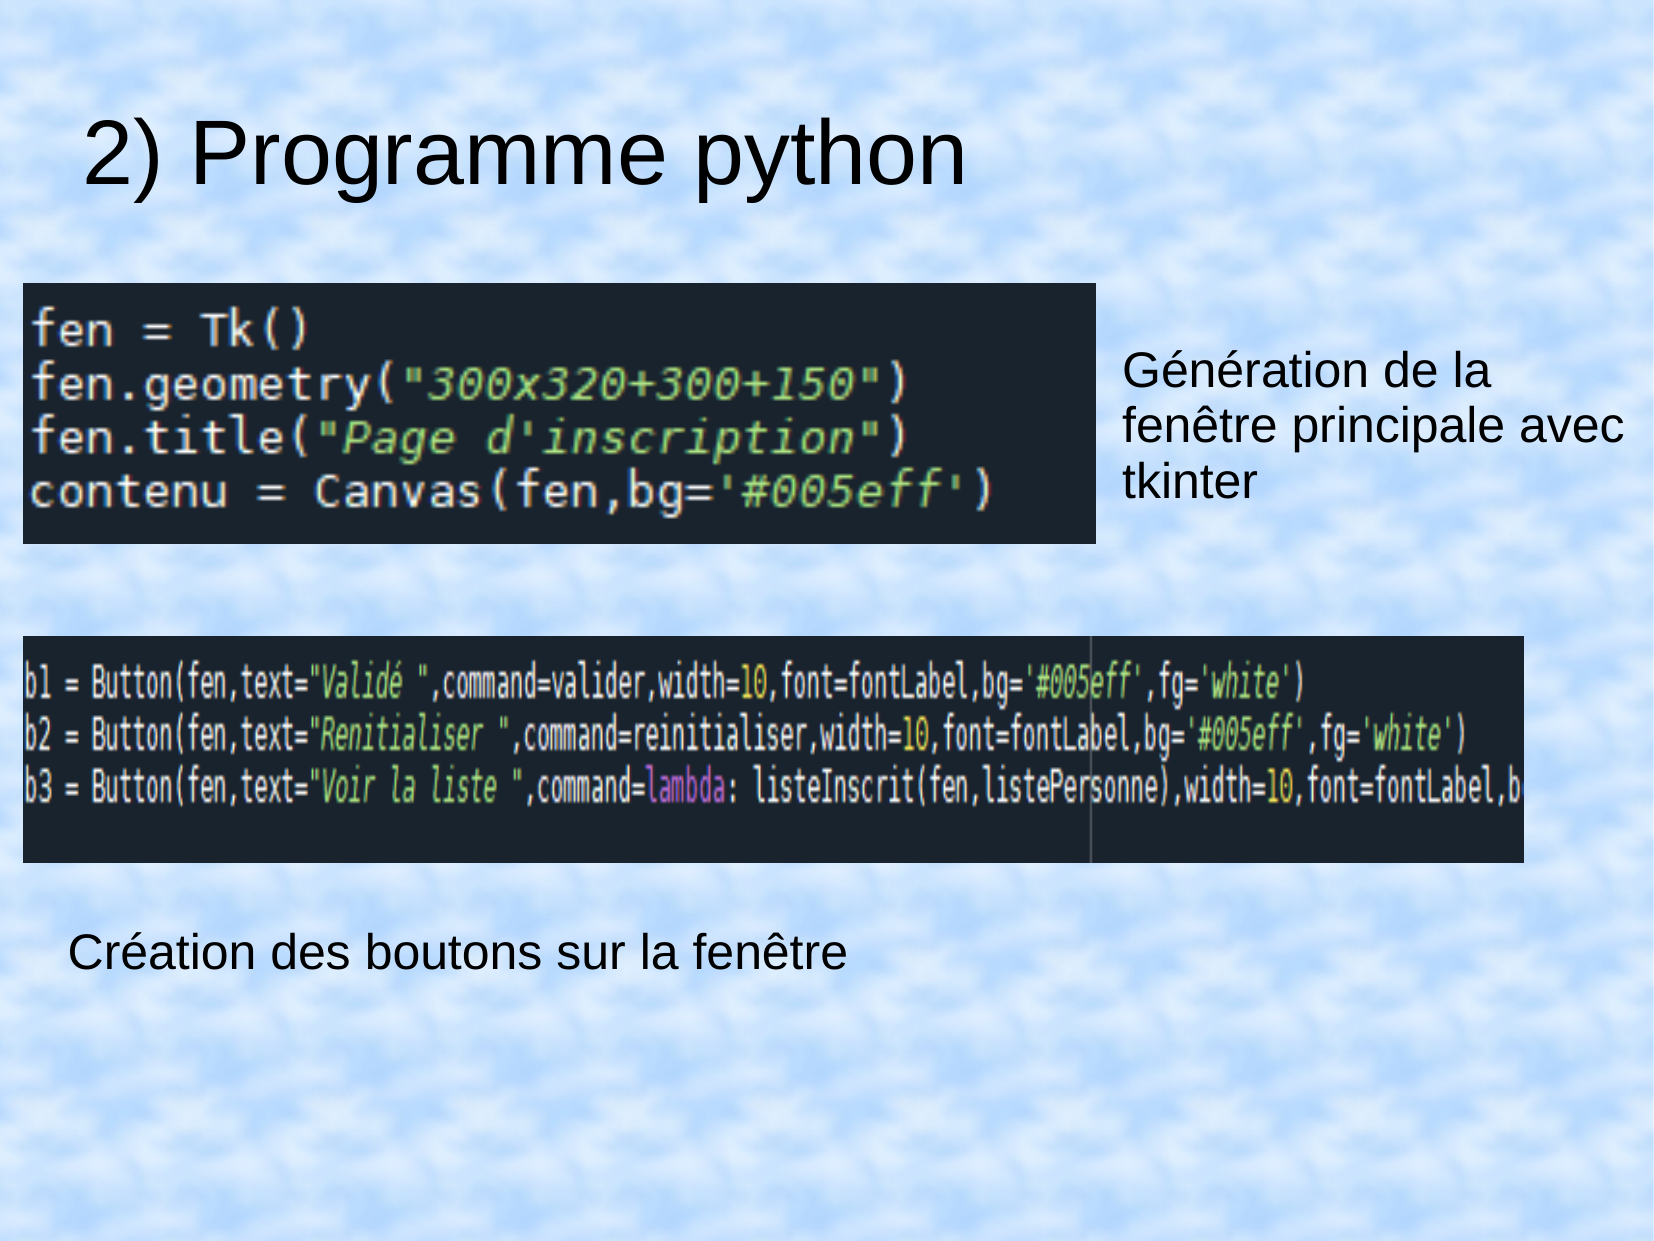

# 2) Programme python
Génération de la fenêtre principale avec tkinter
Création des boutons sur la fenêtre